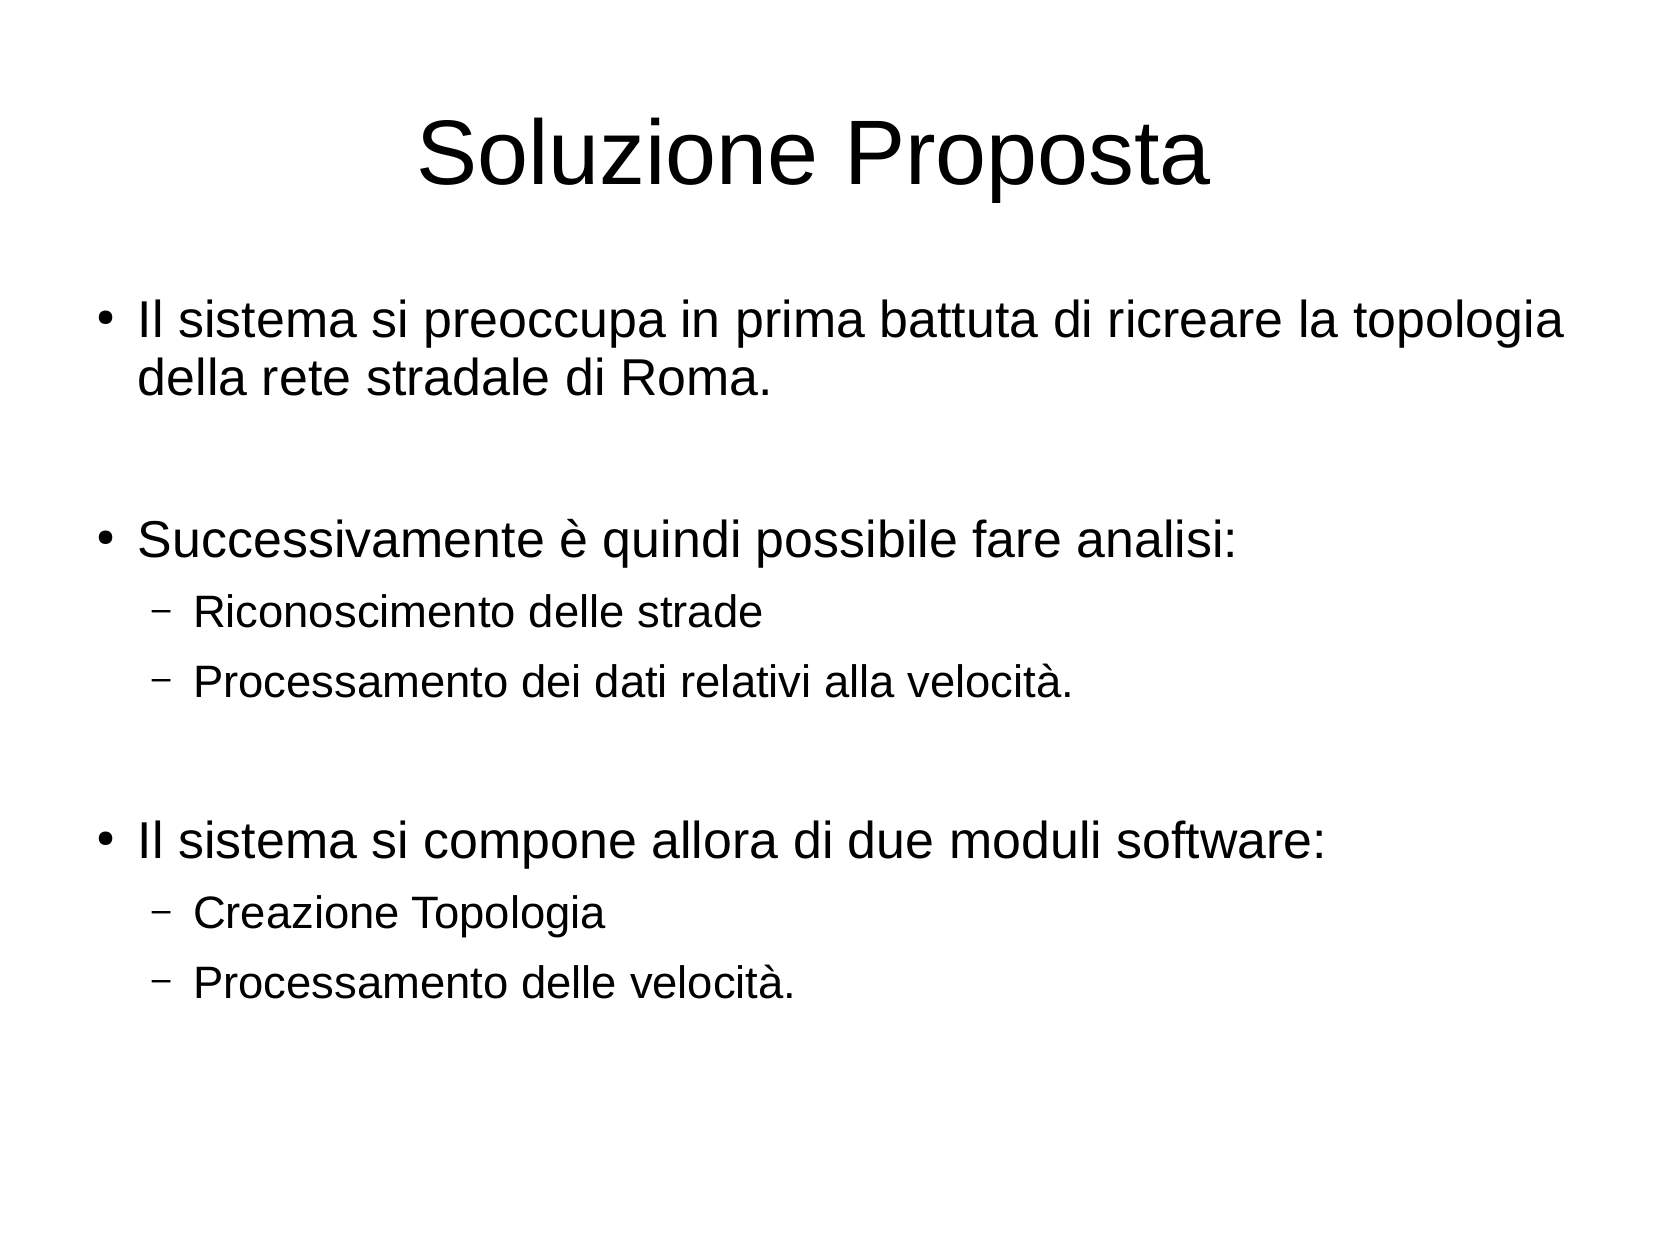

# Soluzione Proposta
Il sistema si preoccupa in prima battuta di ricreare la topologia della rete stradale di Roma.
Successivamente è quindi possibile fare analisi:
Riconoscimento delle strade
Processamento dei dati relativi alla velocità.
Il sistema si compone allora di due moduli software:
Creazione Topologia
Processamento delle velocità.